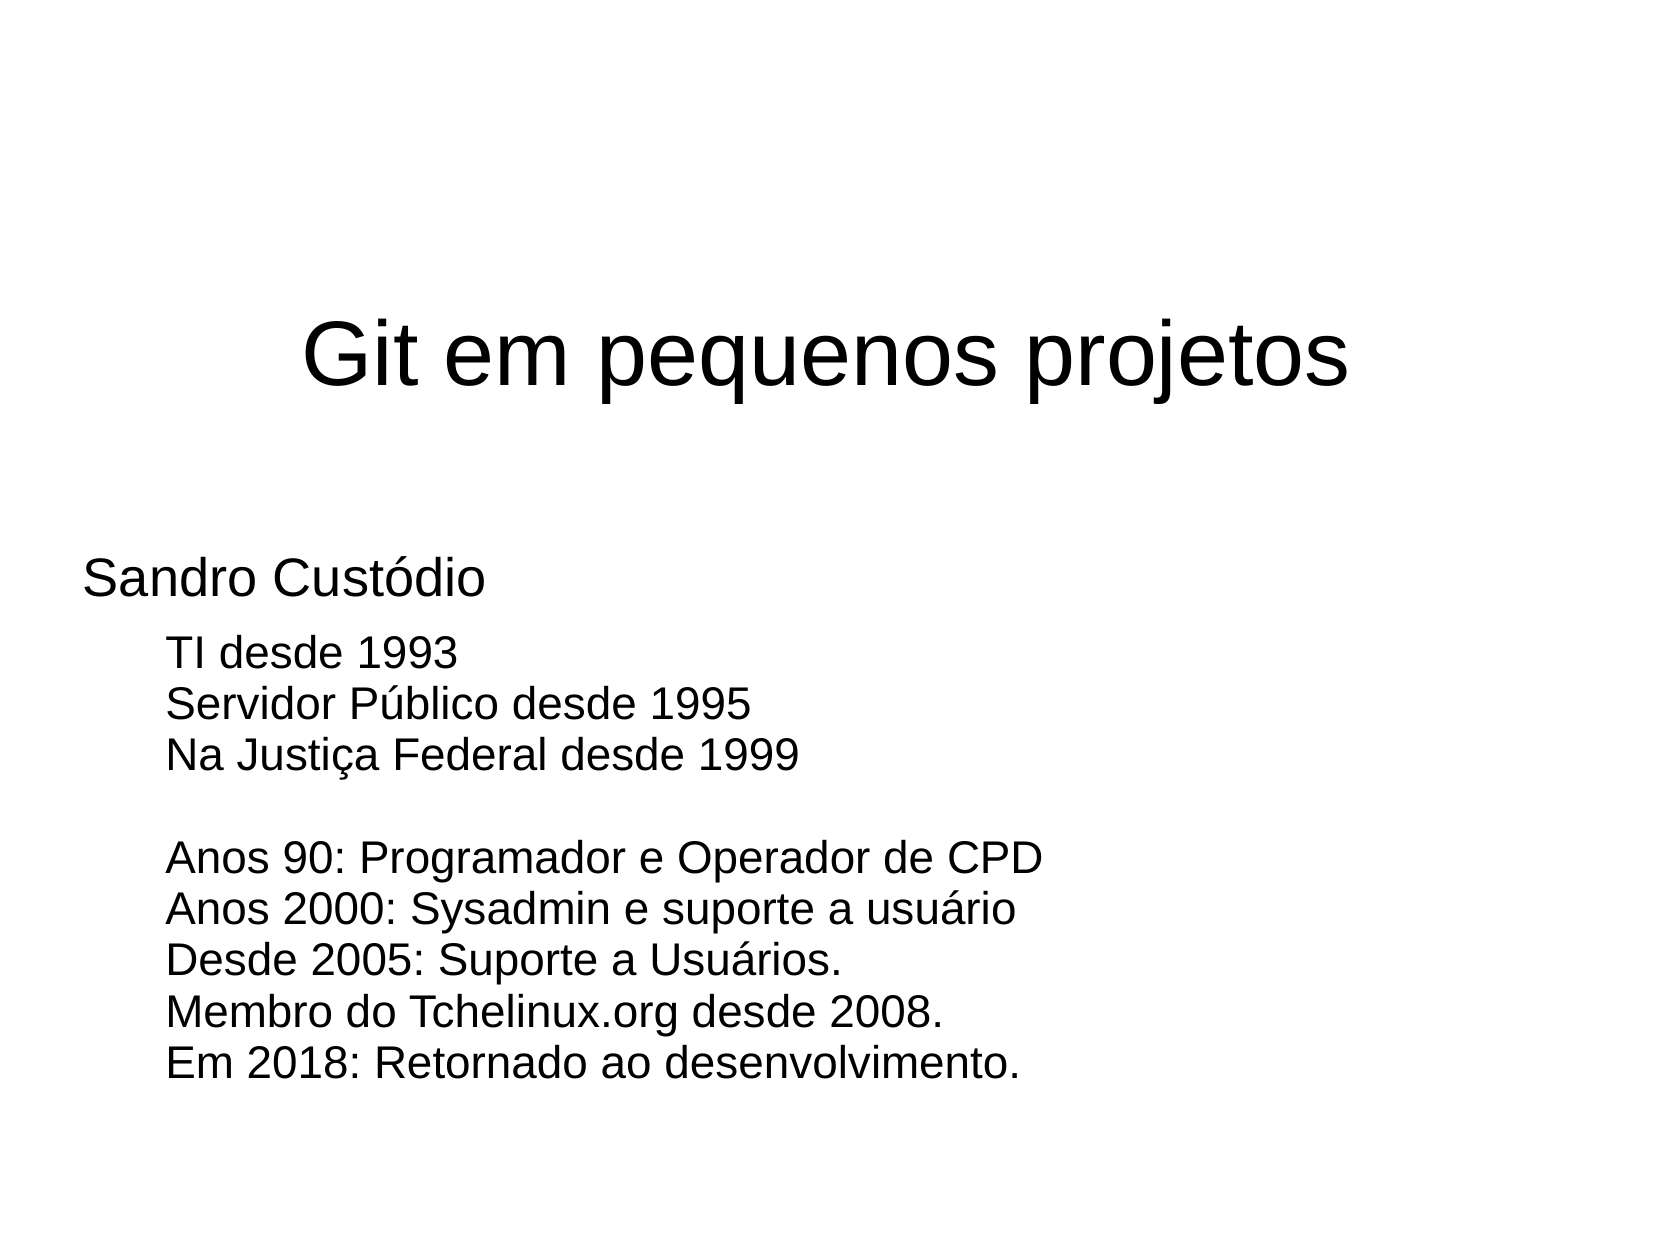

# Git em pequenos projetos
Sandro Custódio
TI desde 1993
Servidor Público desde 1995
Na Justiça Federal desde 1999
Anos 90: Programador e Operador de CPD
Anos 2000: Sysadmin e suporte a usuário
Desde 2005: Suporte a Usuários.
Membro do Tchelinux.org desde 2008.
Em 2018: Retornado ao desenvolvimento.